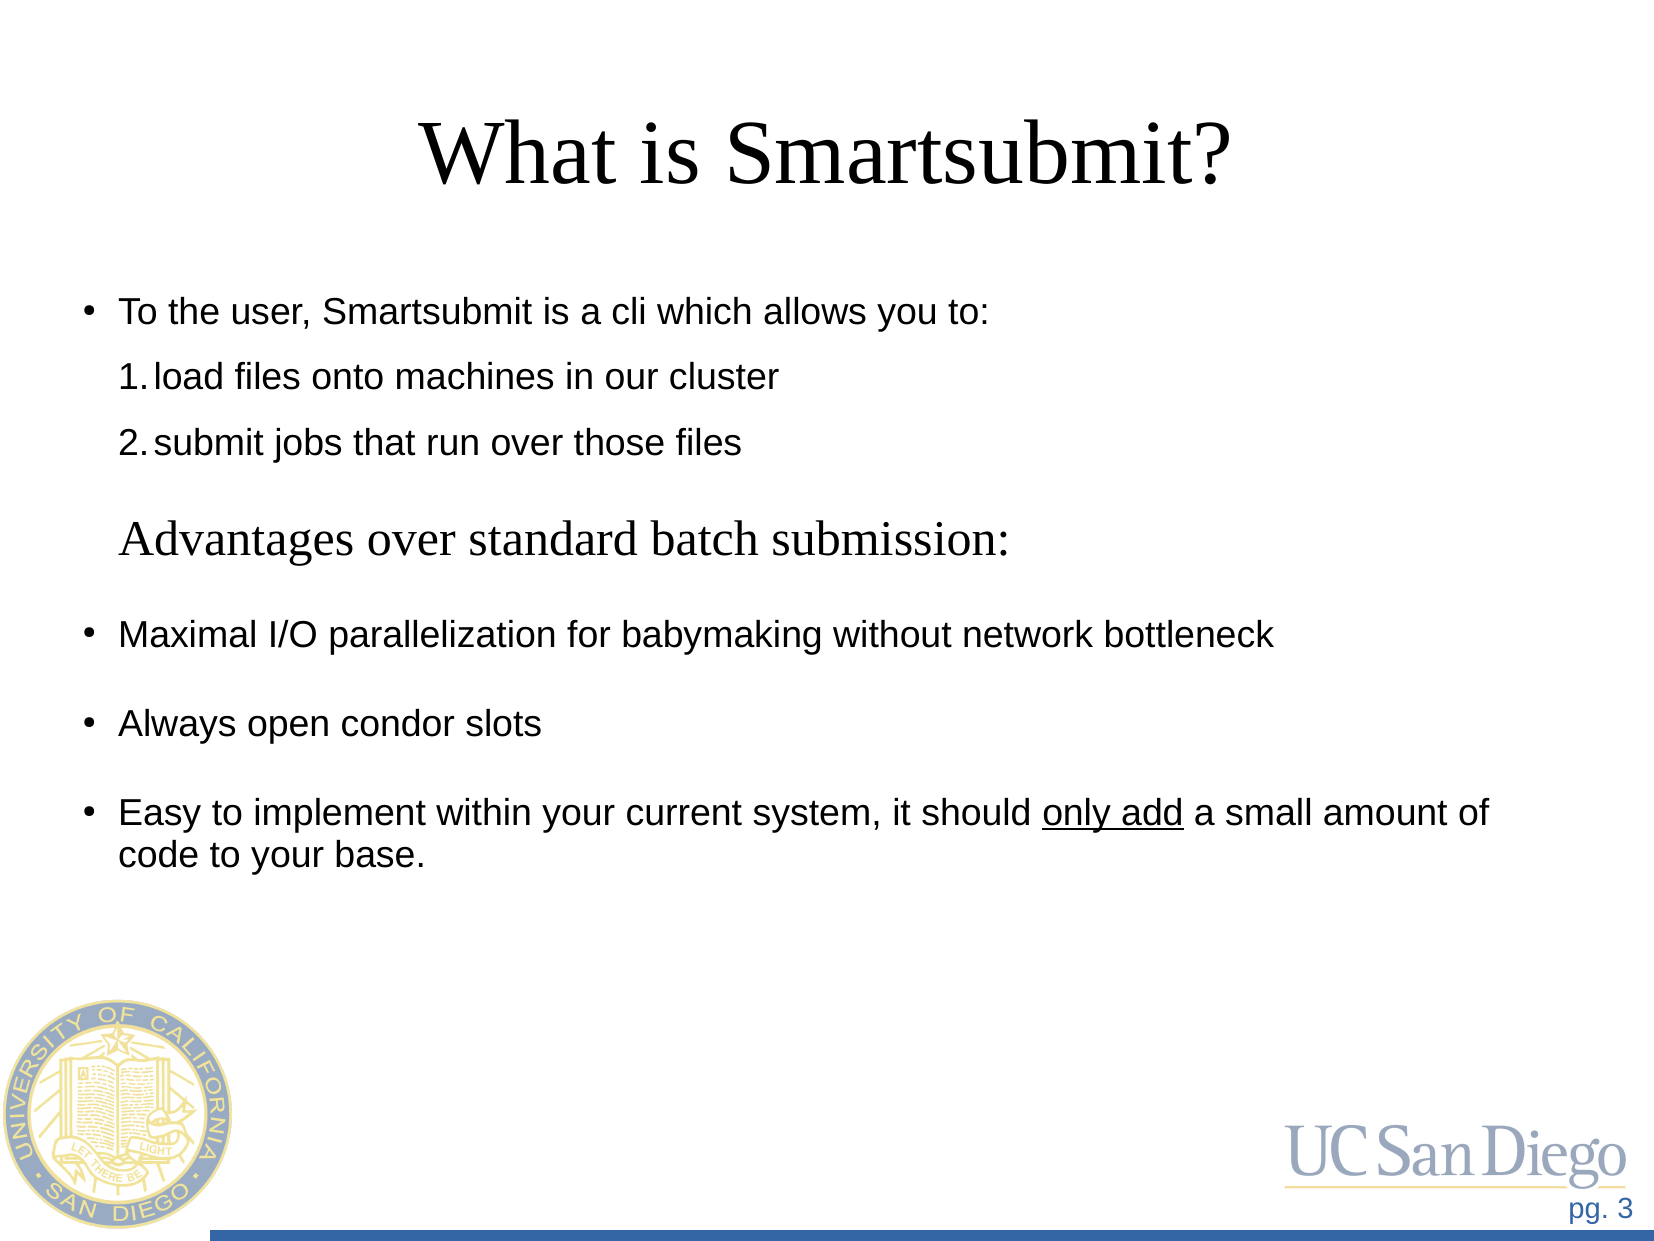

# What is Smartsubmit?
To the user, Smartsubmit is a cli which allows you to:
load files onto machines in our cluster
submit jobs that run over those files
Advantages over standard batch submission:
Maximal I/O parallelization for babymaking without network bottleneck
Always open condor slots
Easy to implement within your current system, it should only add a small amount of code to your base.